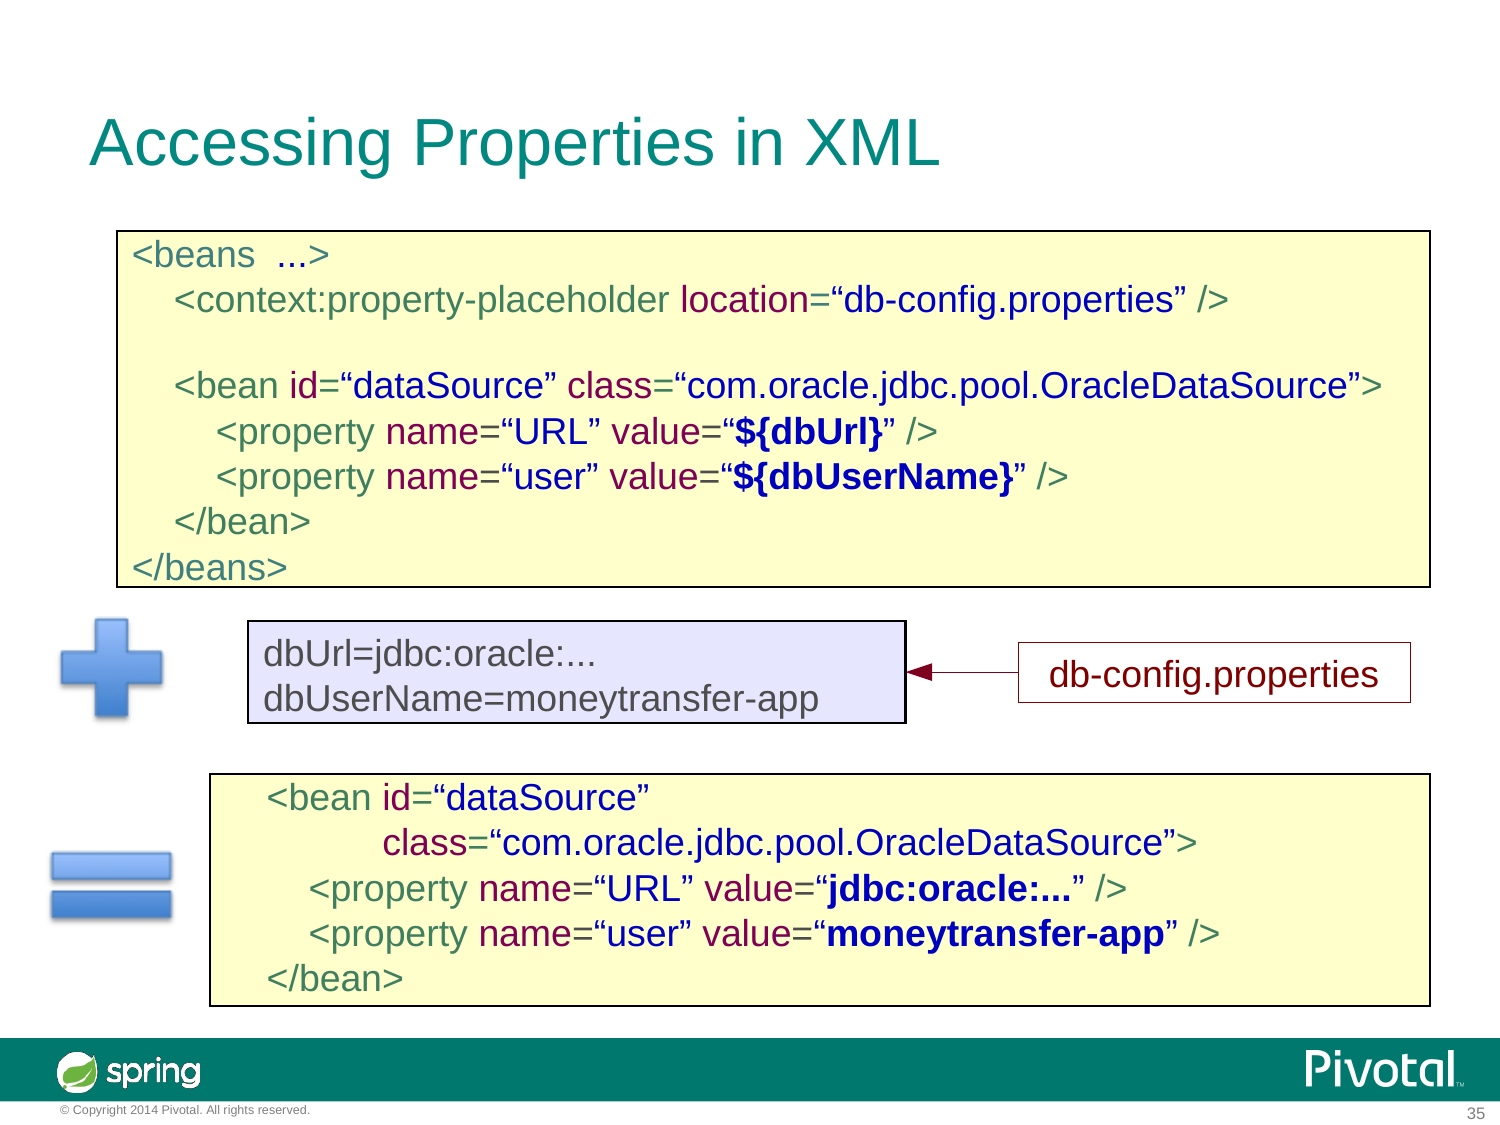

# Accessing Properties in XML
<beans ...>
 <context:property-placeholder location=“db-config.properties” />
 <bean id=“dataSource” class=“com.oracle.jdbc.pool.OracleDataSource”>
 <property name=“URL” value=“${dbUrl}” />
 <property name=“user” value=“${dbUserName}” />
 </bean>
</beans>
dbUrl=jdbc:oracle:...
dbUserName=moneytransfer-app
db-config.properties
 <bean id=“dataSource”
 class=“com.oracle.jdbc.pool.OracleDataSource”>
 <property name=“URL” value=“jdbc:oracle:...” />
 <property name=“user” value=“moneytransfer-app” />
 </bean>